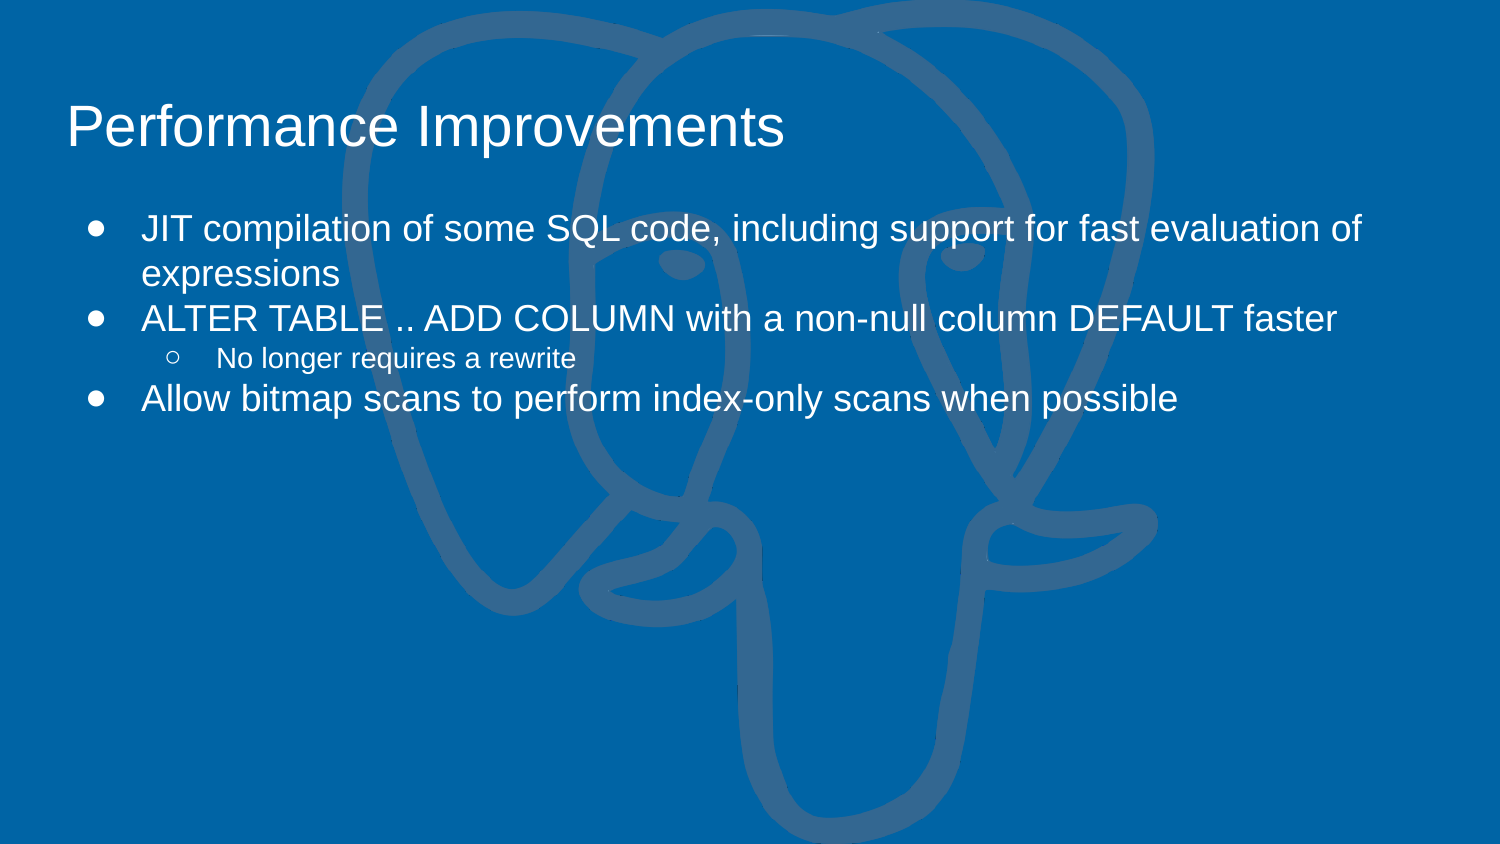

# Performance Improvements
JIT compilation of some SQL code, including support for fast evaluation of expressions
ALTER TABLE .. ADD COLUMN with a non-null column DEFAULT faster
No longer requires a rewrite
Allow bitmap scans to perform index-only scans when possible